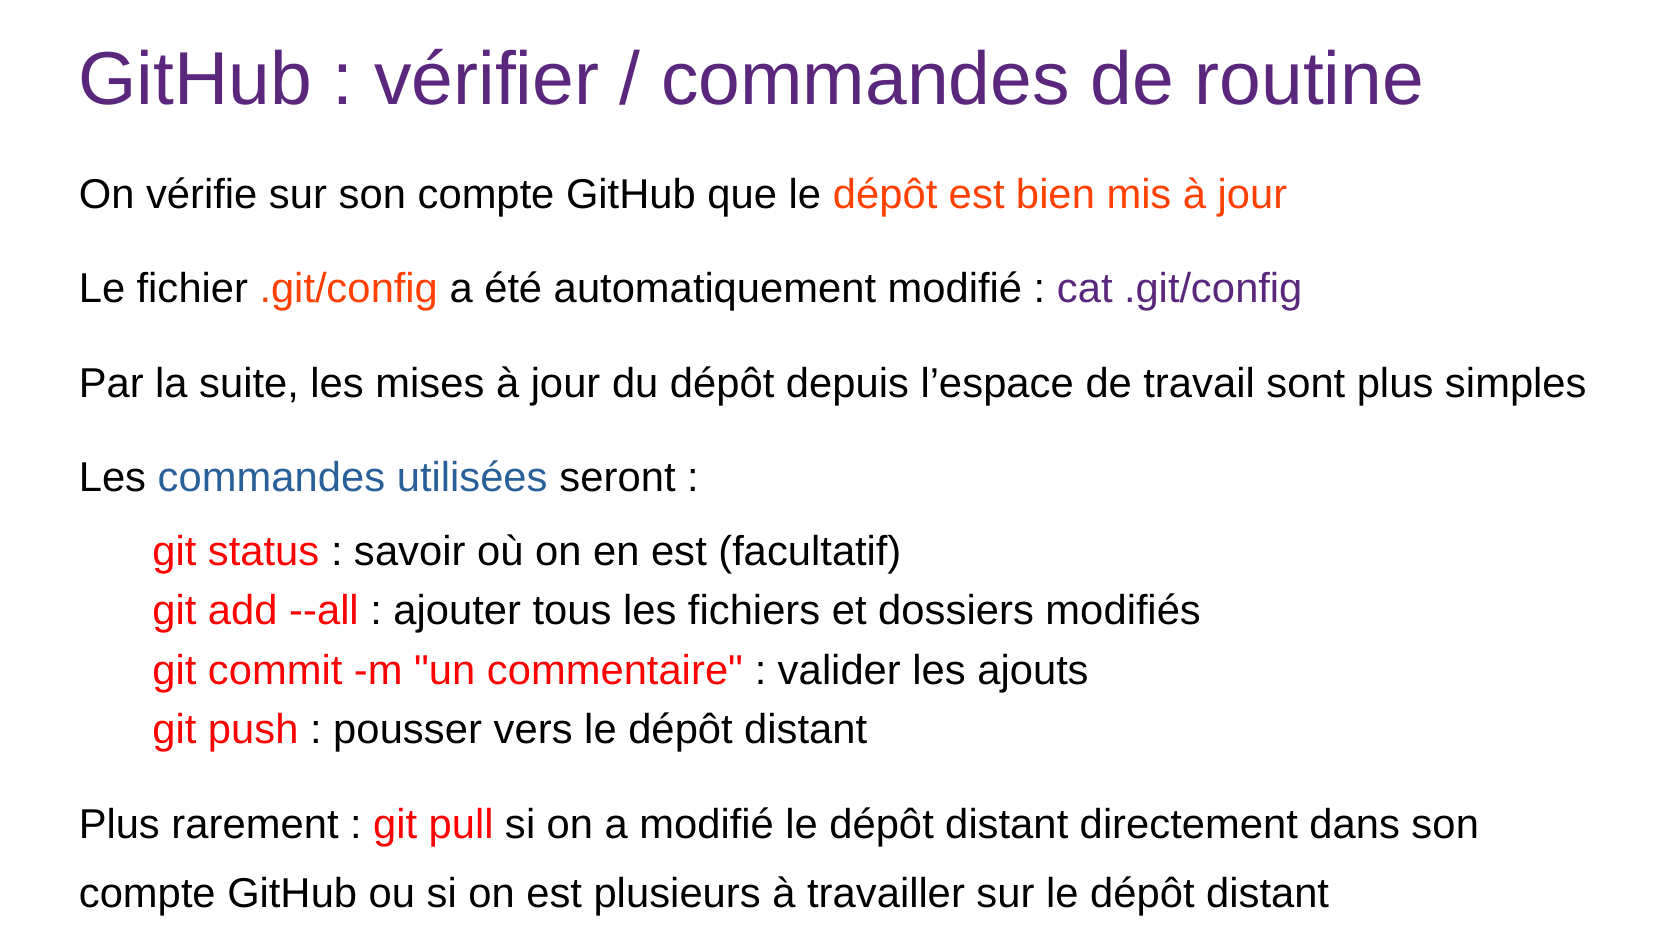

# GitHub : vérifier / commandes de routine
On vérifie sur son compte GitHub que le dépôt est bien mis à jour
Le fichier .git/config a été automatiquement modifié : cat .git/config
Par la suite, les mises à jour du dépôt depuis l’espace de travail sont plus simples
Les commandes utilisées seront :
	git status : savoir où on en est (facultatif)
	git add --all : ajouter tous les fichiers et dossiers modifiés
	git commit -m "un commentaire" : valider les ajouts
 	git push : pousser vers le dépôt distant
Plus rarement : git pull si on a modifié le dépôt distant directement dans son compte GitHub ou si on est plusieurs à travailler sur le dépôt distant